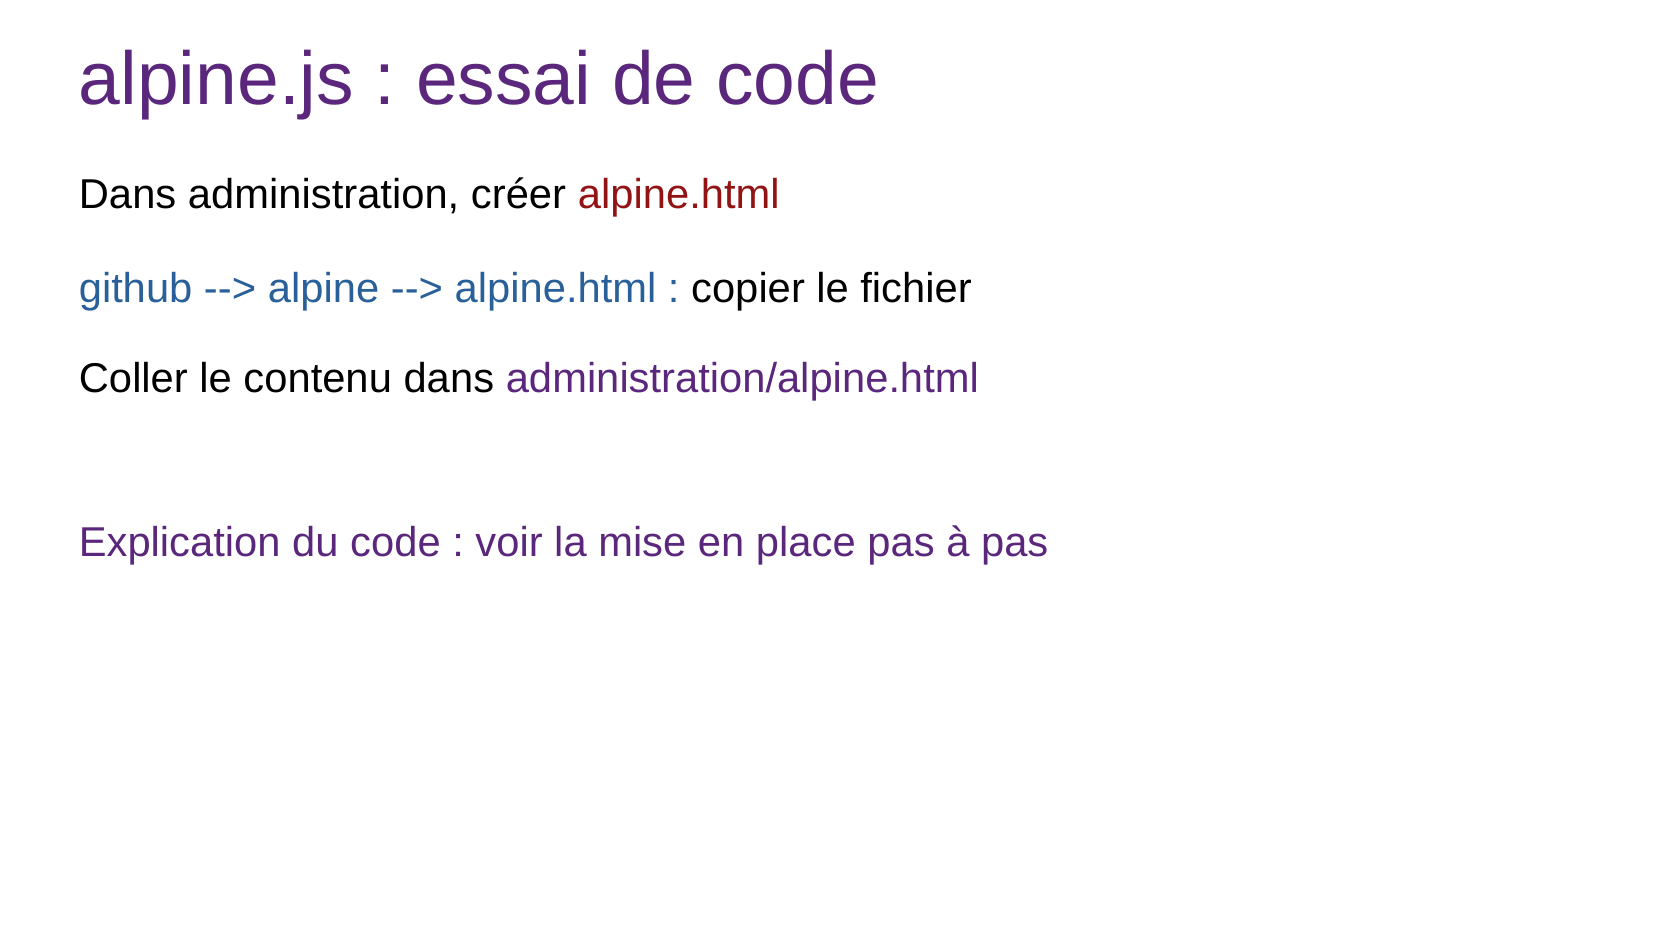

# alpine.js : essai de code
Dans administration, créer alpine.html
github --> alpine --> alpine.html : copier le fichier
Coller le contenu dans administration/alpine.html
Explication du code : voir la mise en place pas à pas